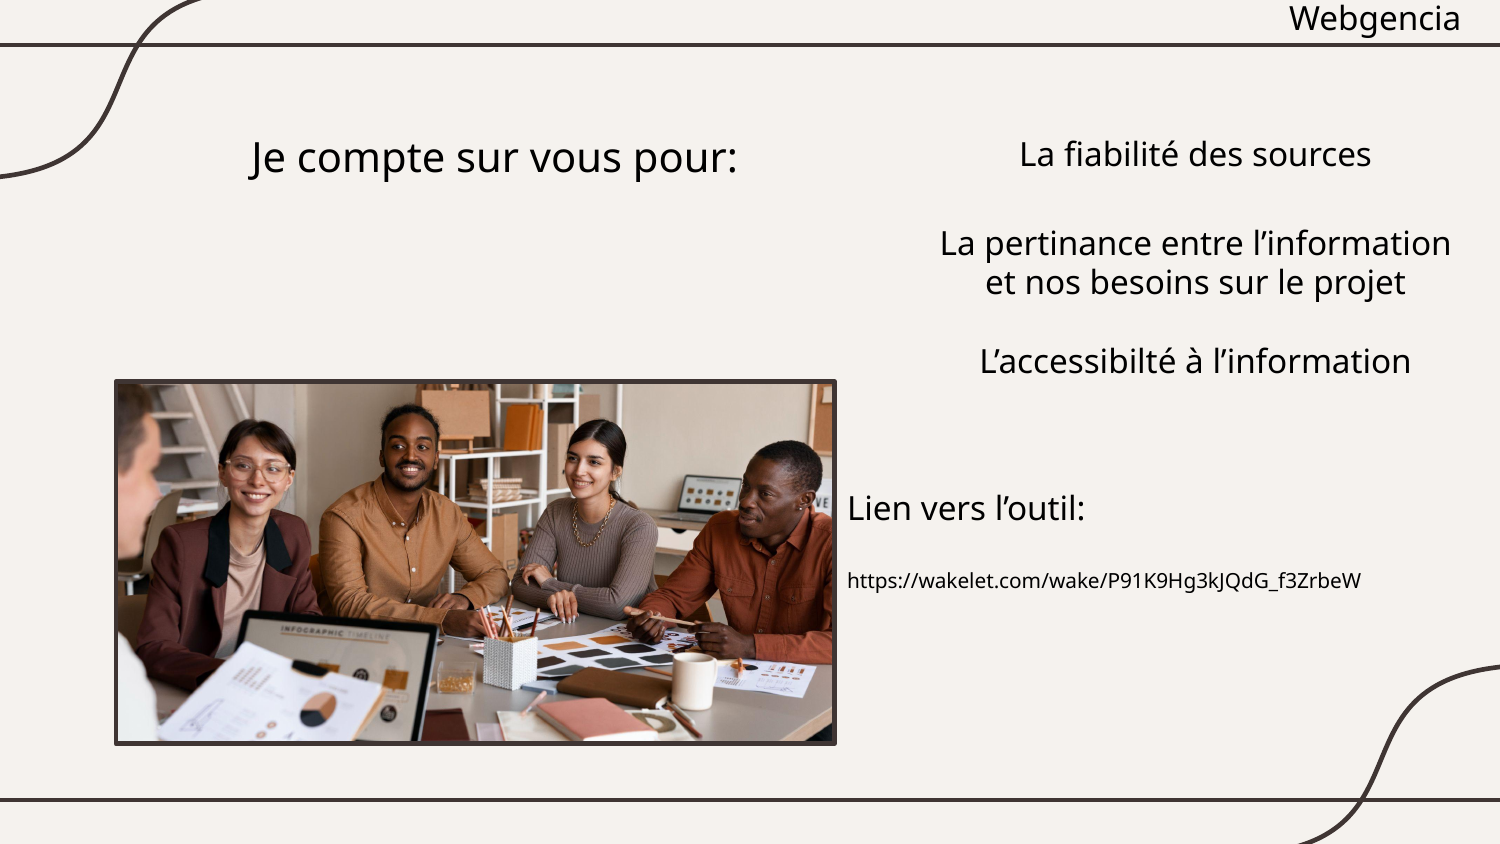

Webgencia
Je compte sur vous pour:
La fiabilité des sources
La pertinance entre l’information et nos besoins sur le projet
L’accessibilté à l’information
Lien vers l’outil:
https://wakelet.com/wake/P91K9Hg3kJQdG_f3ZrbeW